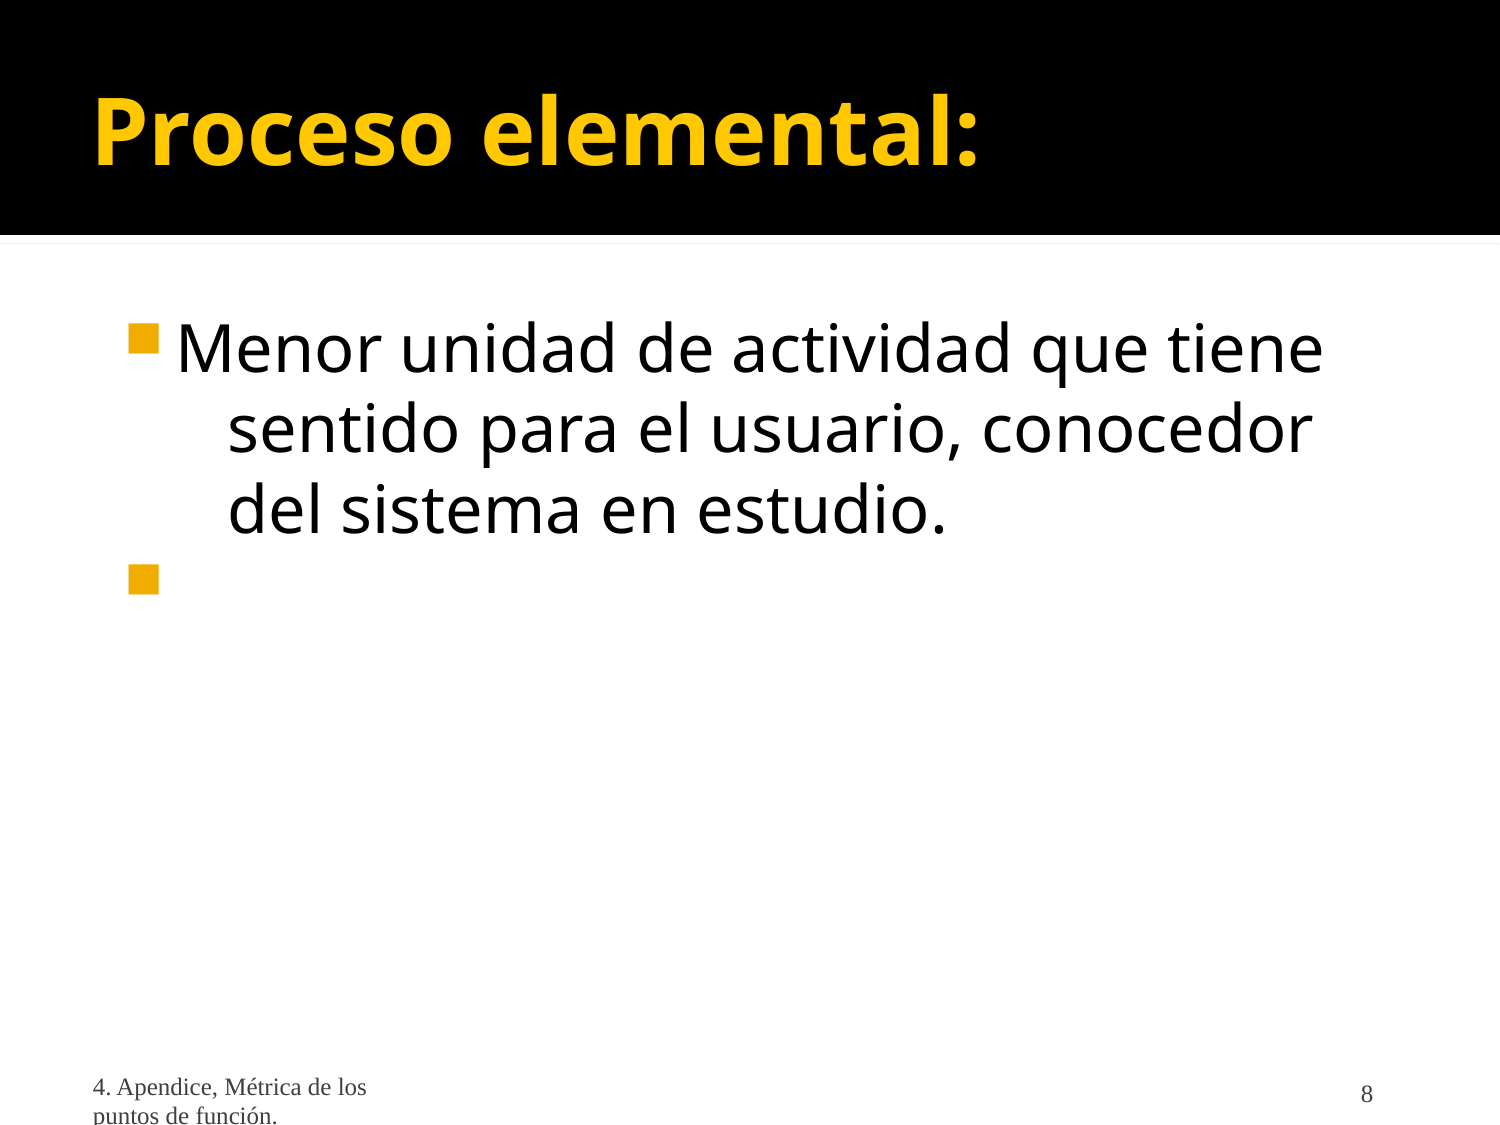

# Proceso elemental:
Menor unidad de actividad que tiene sentido para el usuario, conocedor del sistema en estudio.
4. Apendice, Métrica de los puntos de función.
8